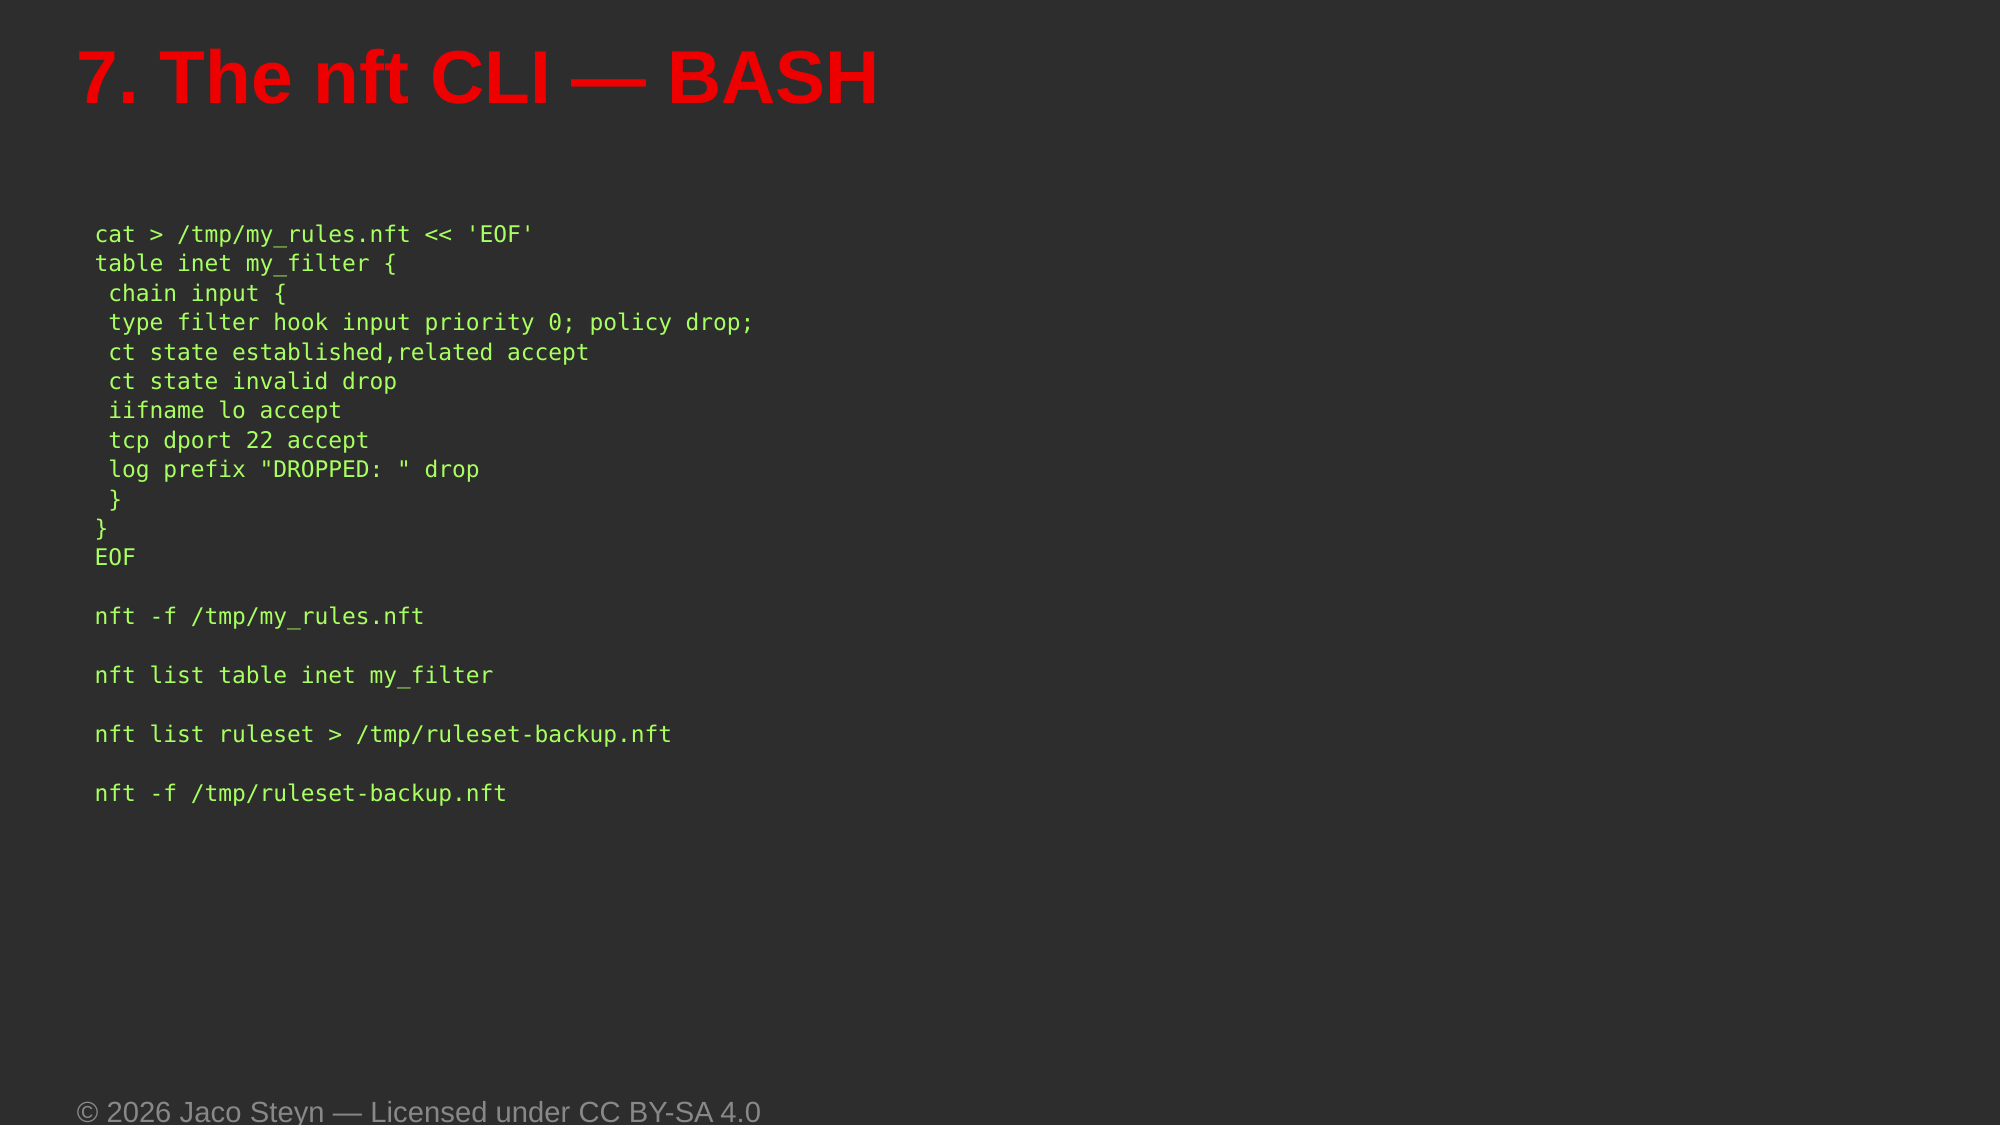

7. The nft CLI — BASH
cat > /tmp/my_rules.nft << 'EOF'
table inet my_filter {
 chain input {
 type filter hook input priority 0; policy drop;
 ct state established,related accept
 ct state invalid drop
 iifname lo accept
 tcp dport 22 accept
 log prefix "DROPPED: " drop
 }
}
EOF
nft -f /tmp/my_rules.nft
nft list table inet my_filter
nft list ruleset > /tmp/ruleset-backup.nft
nft -f /tmp/ruleset-backup.nft
© 2026 Jaco Steyn — Licensed under CC BY-SA 4.0